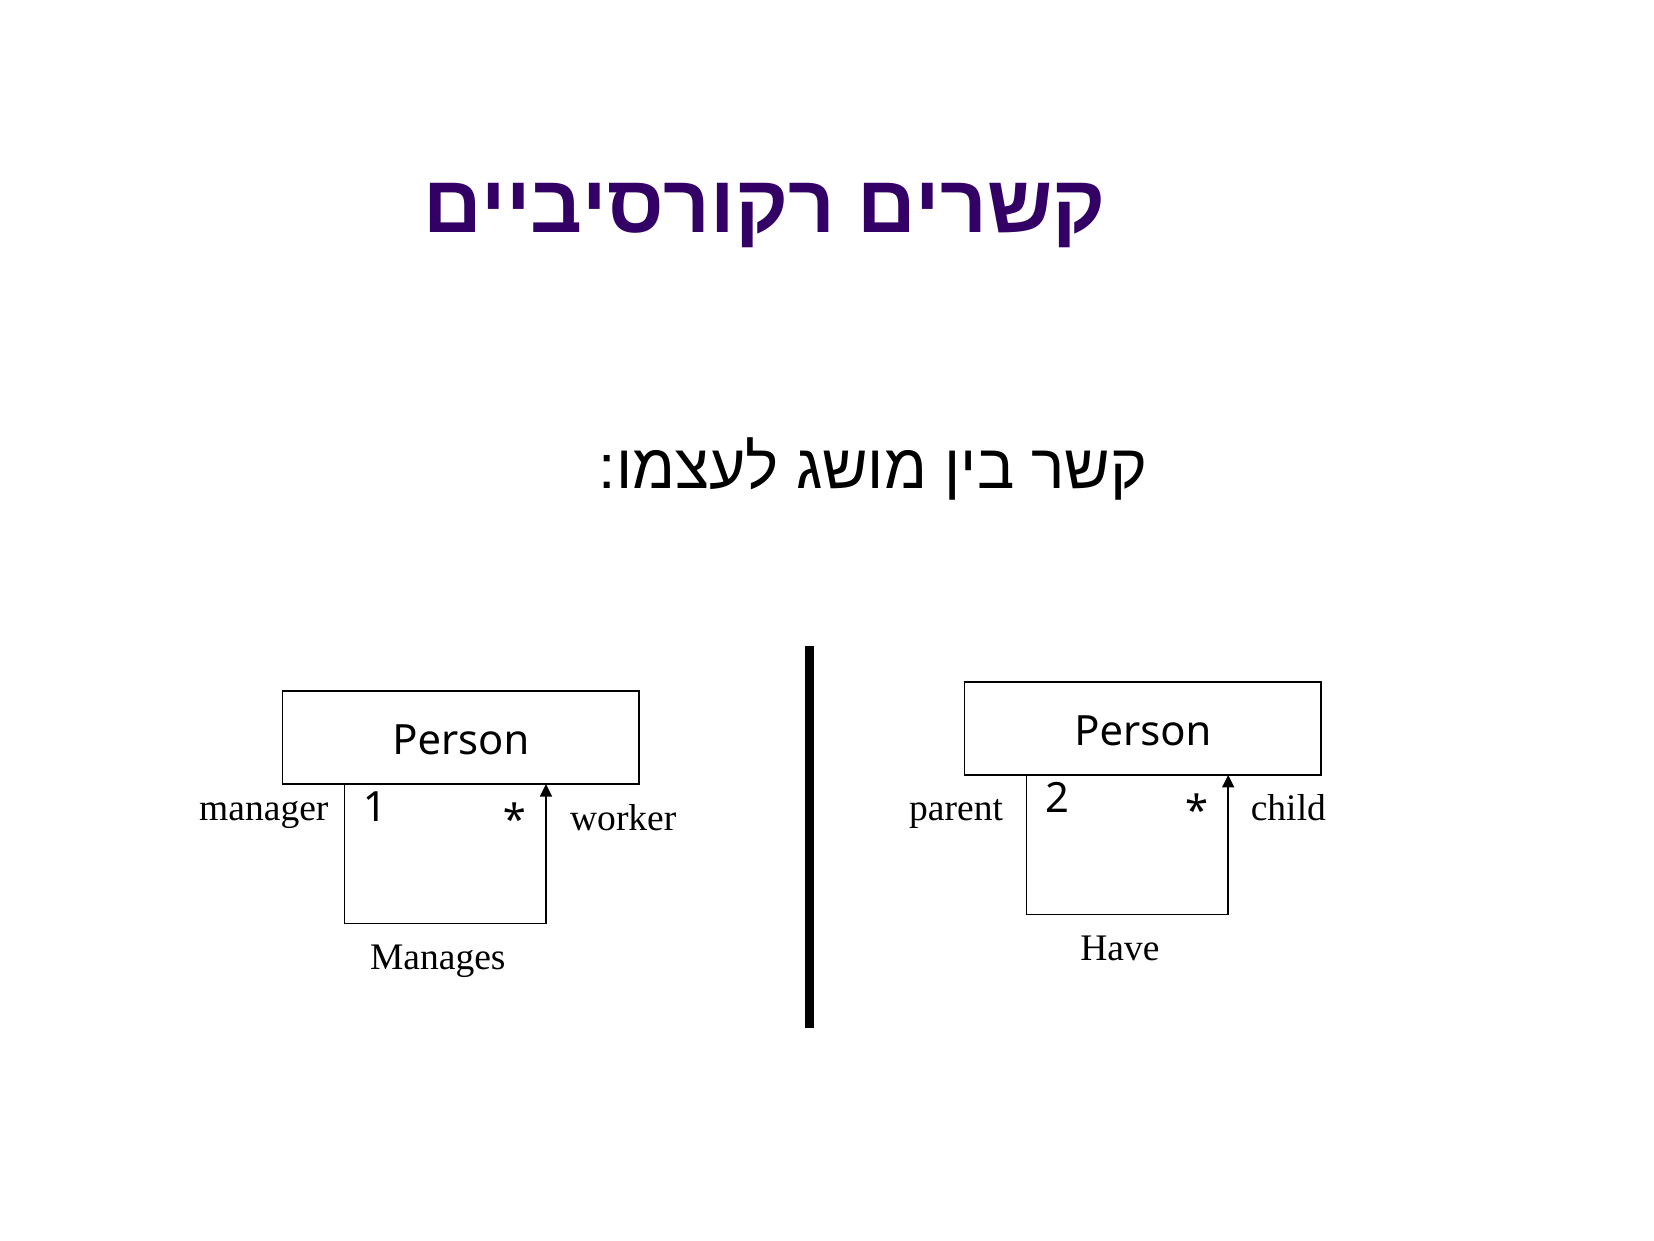

# קשרים רקורסיביים
קשר בין מושג לעצמו:
Person
Person
2
1
manager
parent
*
child
*
worker
Have
Manages